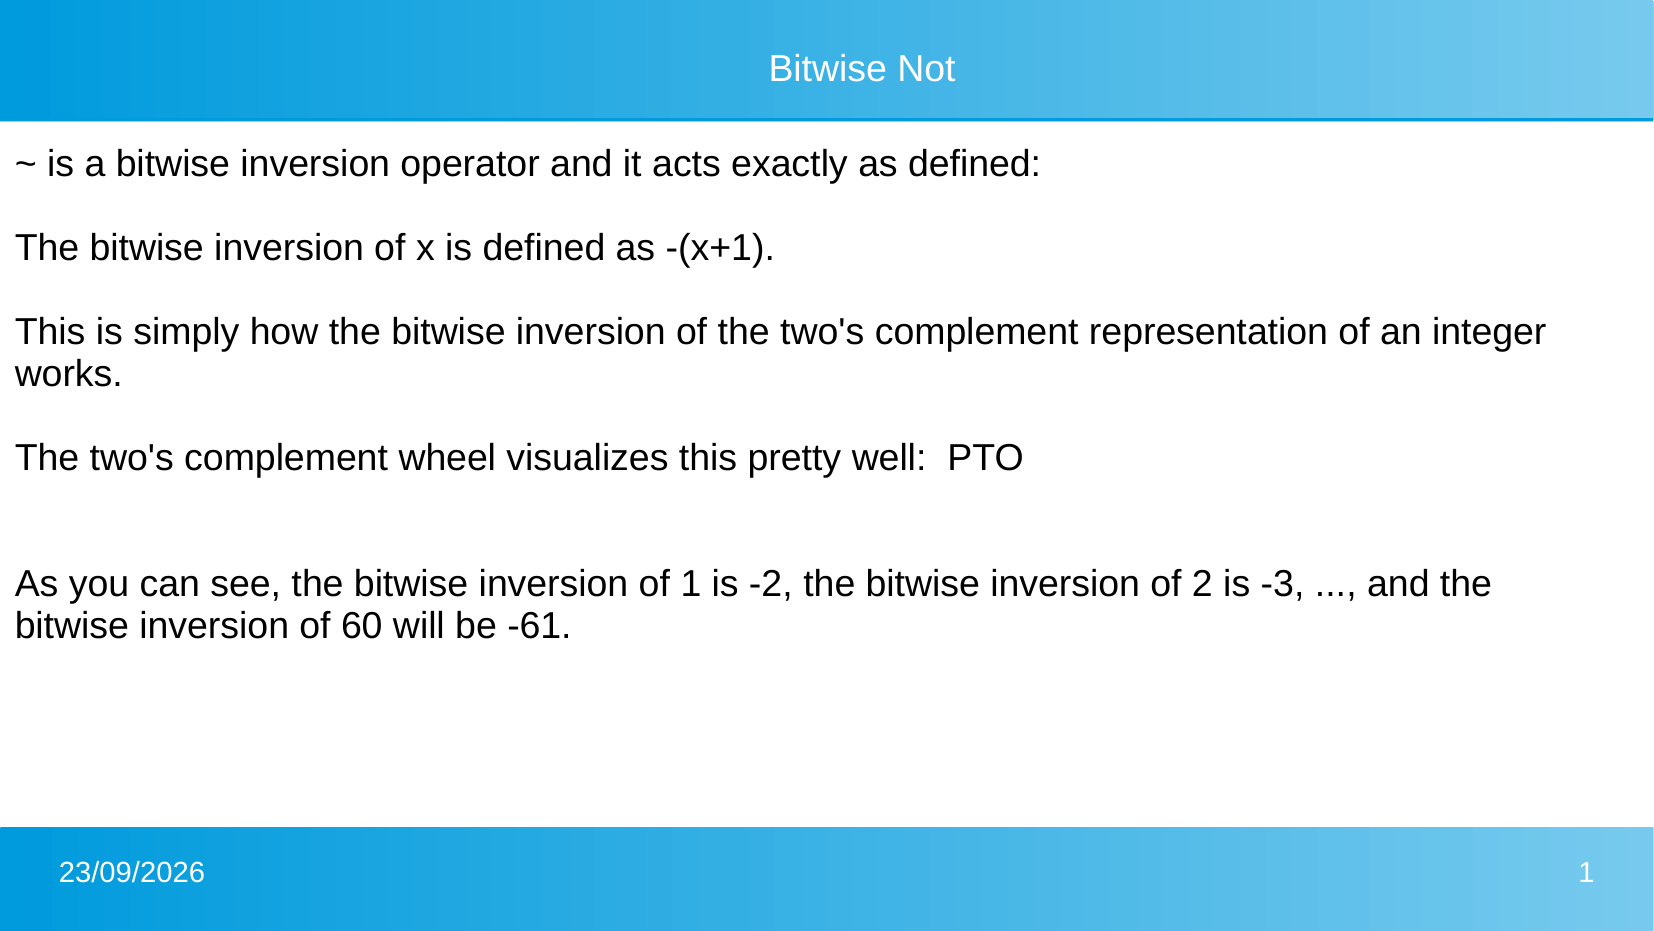

# Bitwise Not
~ is a bitwise inversion operator and it acts exactly as defined:
The bitwise inversion of x is defined as -(x+1).
This is simply how the bitwise inversion of the two's complement representation of an integer works.
The two's complement wheel visualizes this pretty well: PTO
As you can see, the bitwise inversion of 1 is -2, the bitwise inversion of 2 is -3, ..., and the bitwise inversion of 60 will be -61.
1